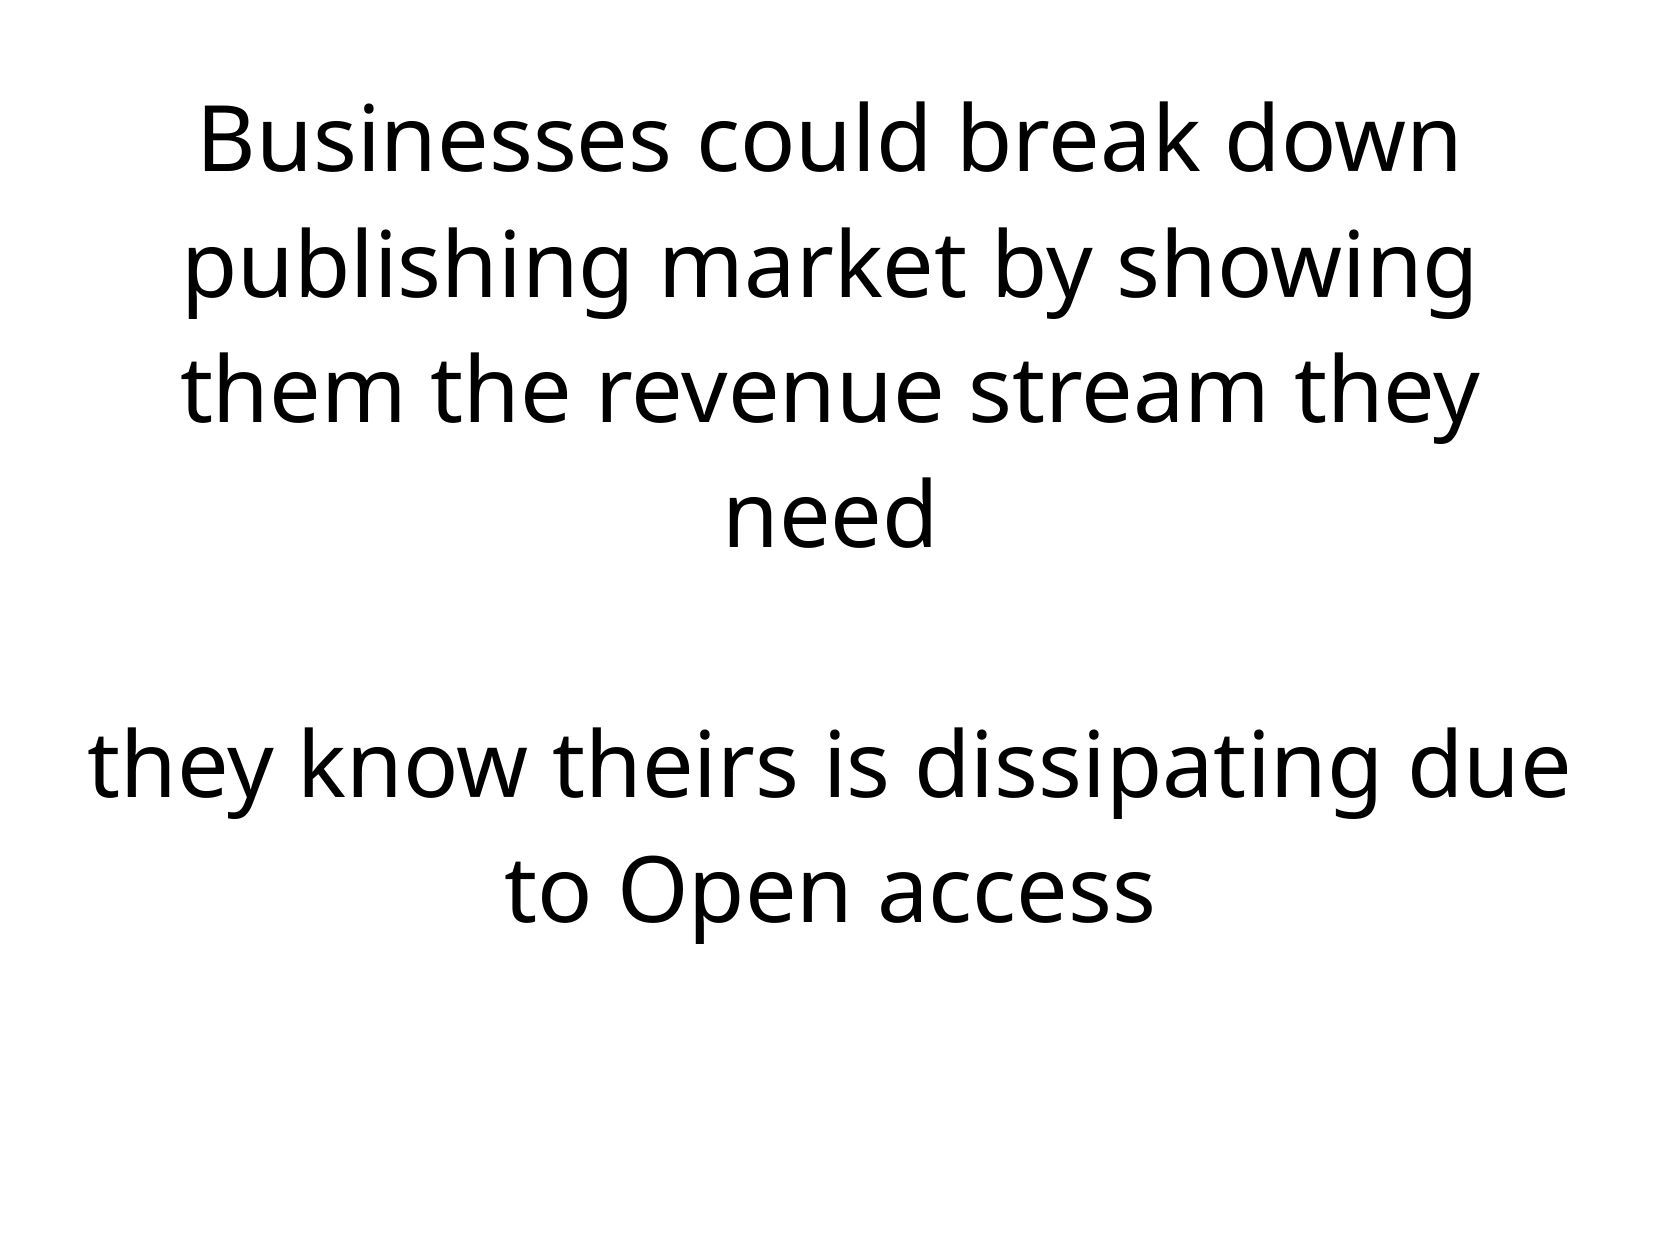

# Businesses could break down publishing market by showing them the revenue stream they need they know theirs is dissipating due to Open access